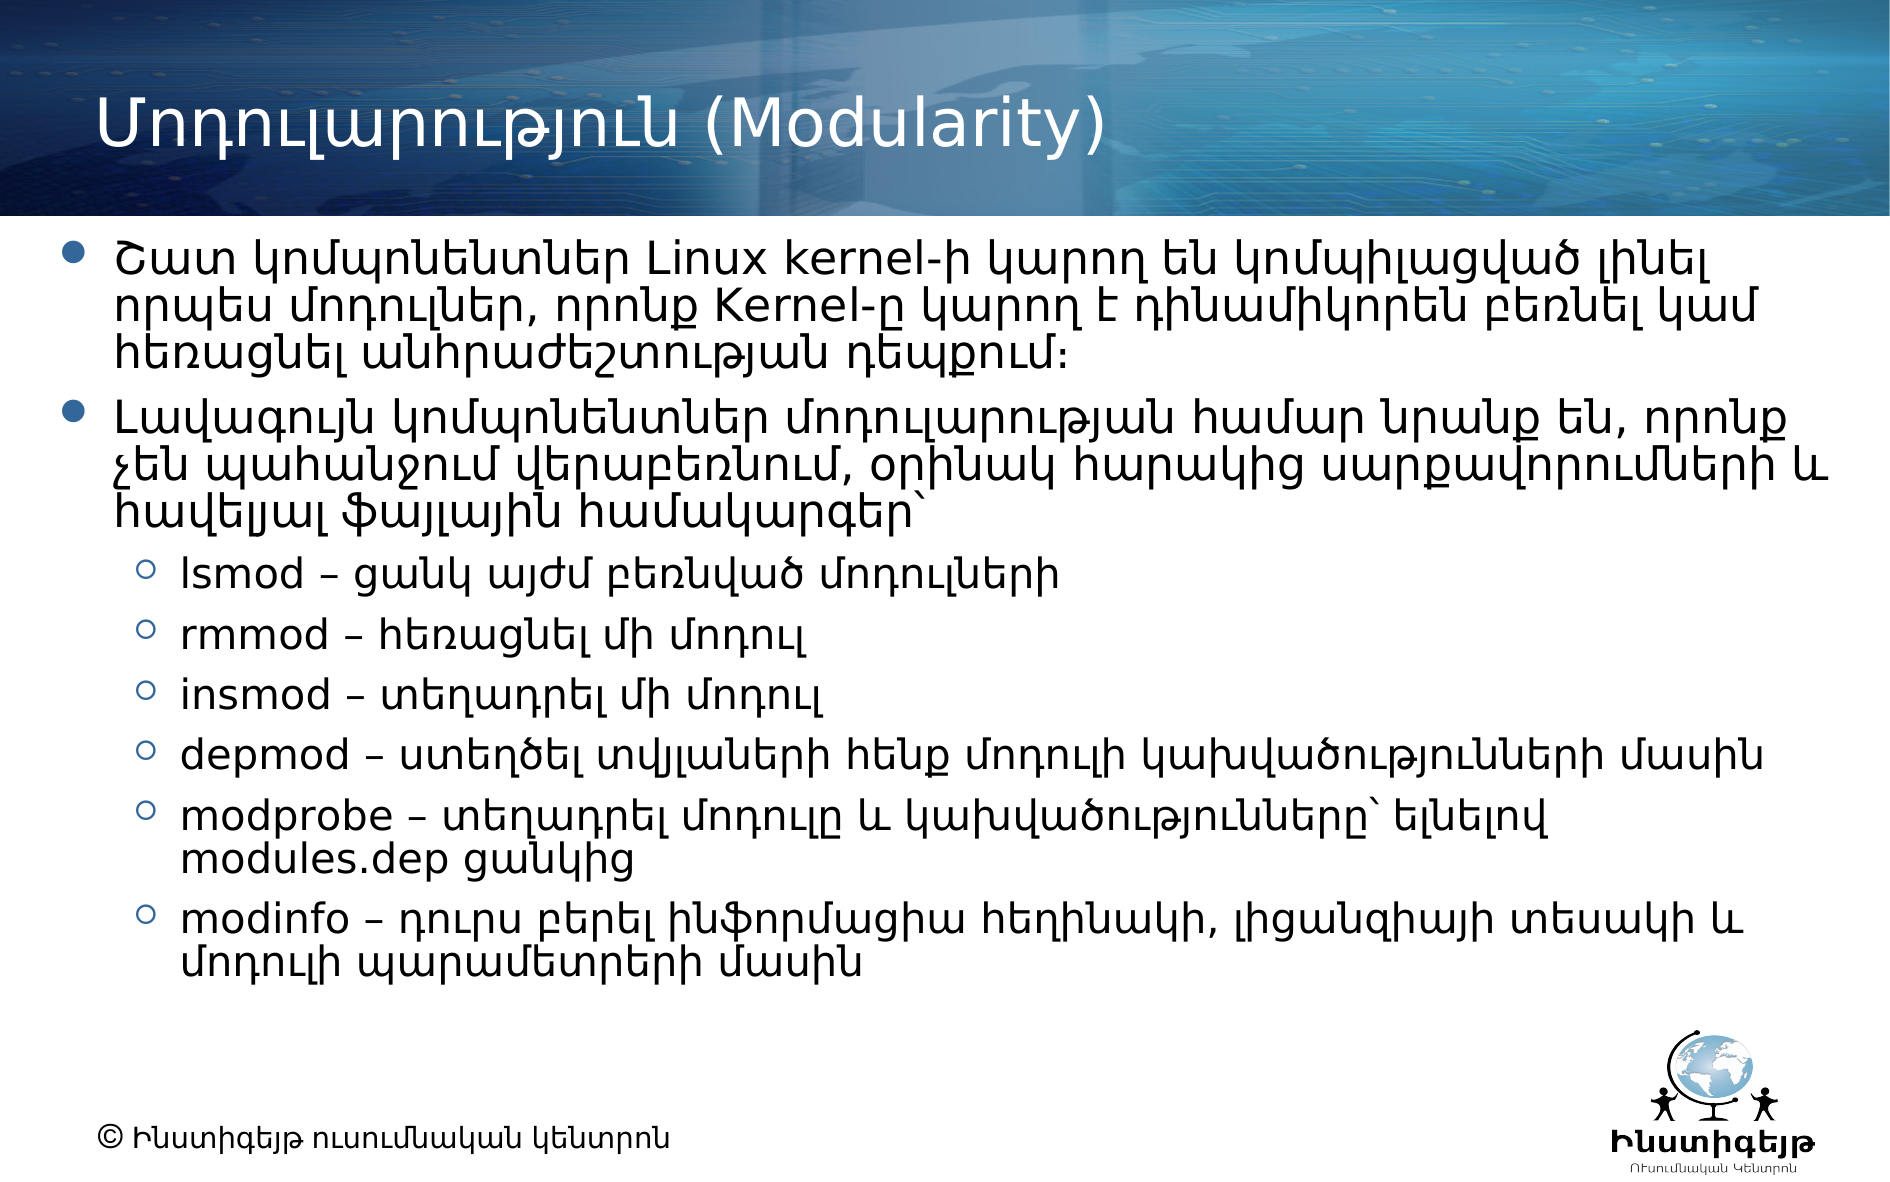

# Մոդուլարություն (Modularity)
Շատ կոմպոնենտներ Linux kernel-ի կարող են կոմպիլացված լինել որպես մոդուլներ, որոնք Kernel-ը կարող է դինամիկորեն բեռնել կամ հեռացնել անհրաժեշտության դեպքում։
Լավագույն կոմպոնենտներ մոդուլարության համար նրանք են, որոնք չեն պահանջում վերաբեռնում, օրինակ հարակից սարքավորումների և հավելյալ ֆայլային համակարգեր՝
lsmod – ցանկ այժմ բեռնված մոդուլների
rmmod – հեռացնել մի մոդուլ
insmod – տեղադրել մի մոդուլ
depmod – ստեղծել տվյլաների հենք մոդուլի կախվածությունների մասին
modprobe – տեղադրել մոդուլը և կախվածությունները՝ ելնելով modules.dep ցանկից
modinfo – դուրս բերել ինֆորմացիա հեղինակի, լիցանզիայի տեսակի և մոդուլի պարամետրերի մասին